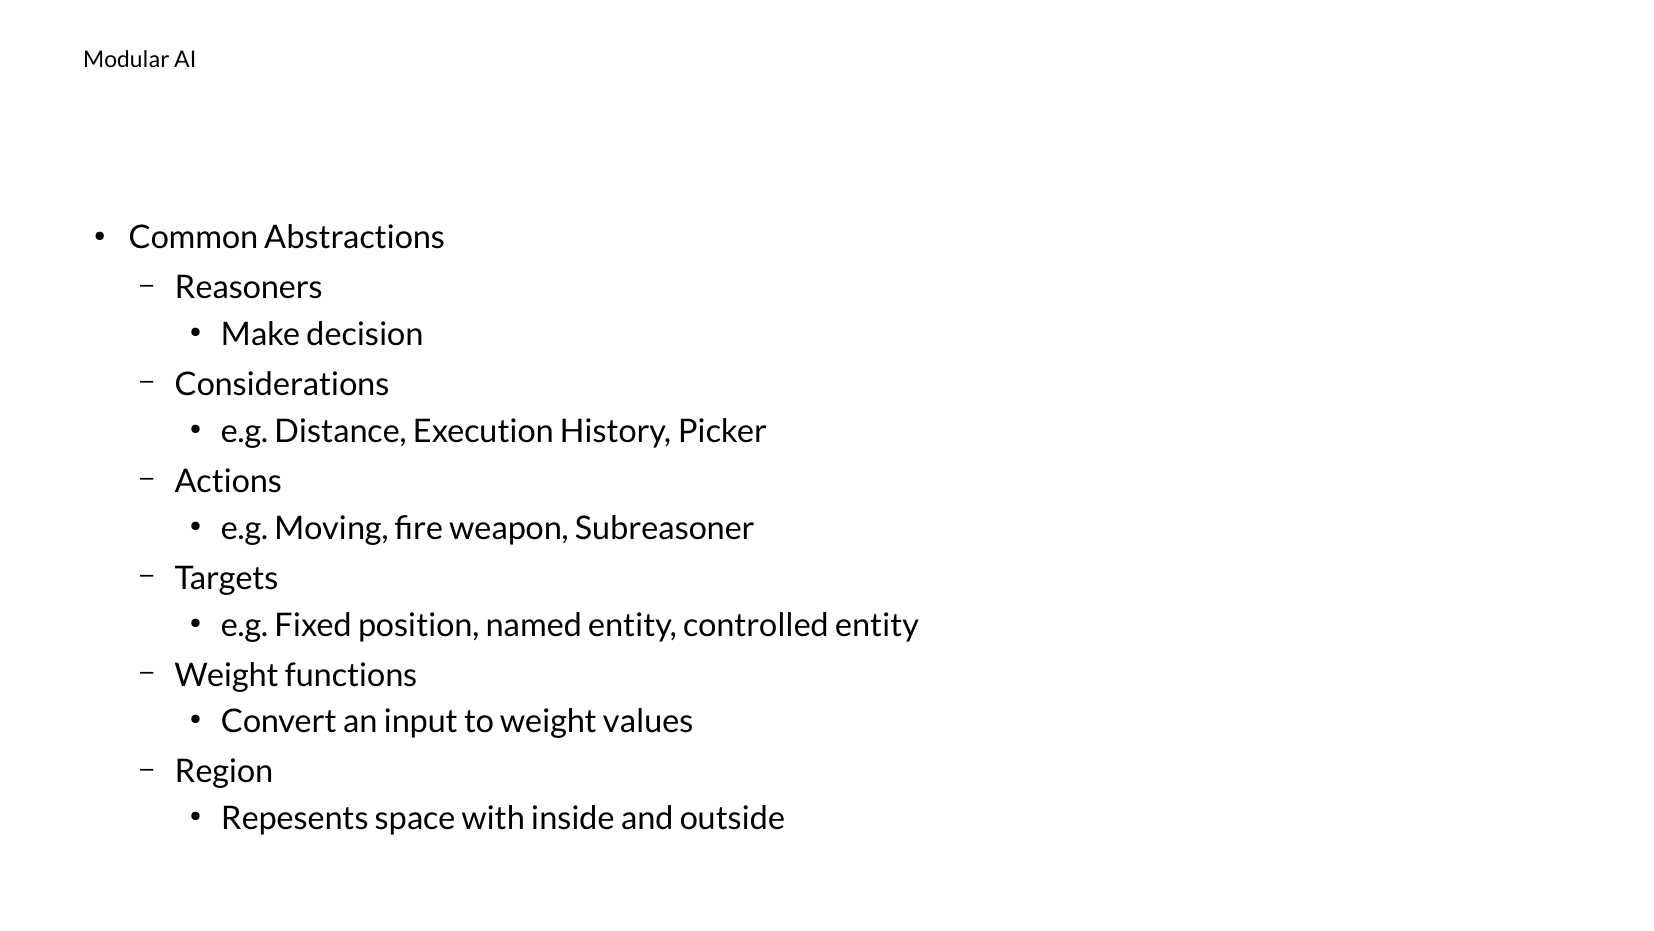

# Modular AI
Common Abstractions
Reasoners
Make decision
Considerations
e.g. Distance, Execution History, Picker
Actions
e.g. Moving, fire weapon, Subreasoner
Targets
e.g. Fixed position, named entity, controlled entity
Weight functions
Convert an input to weight values
Region
Repesents space with inside and outside